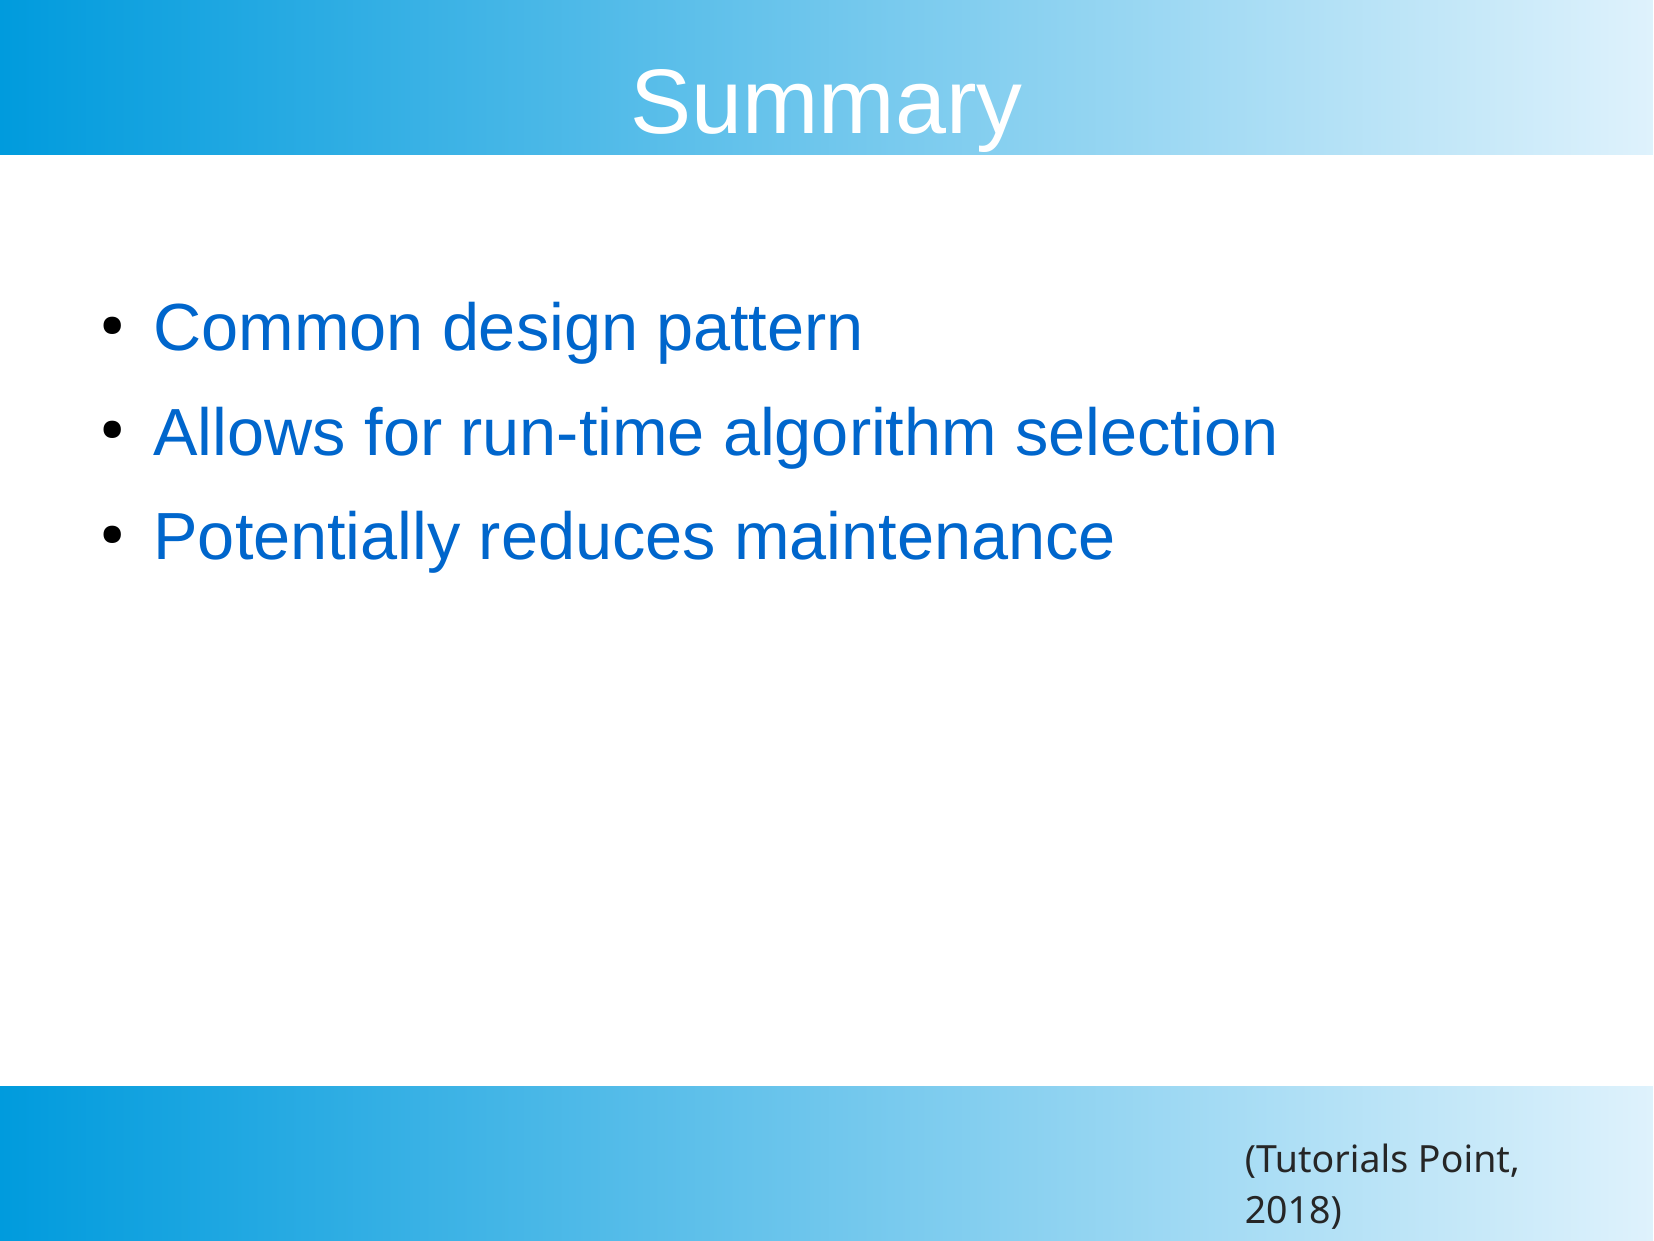

# Summary
Common design pattern
Allows for run-time algorithm selection
Potentially reduces maintenance
(Tutorials Point, 2018)